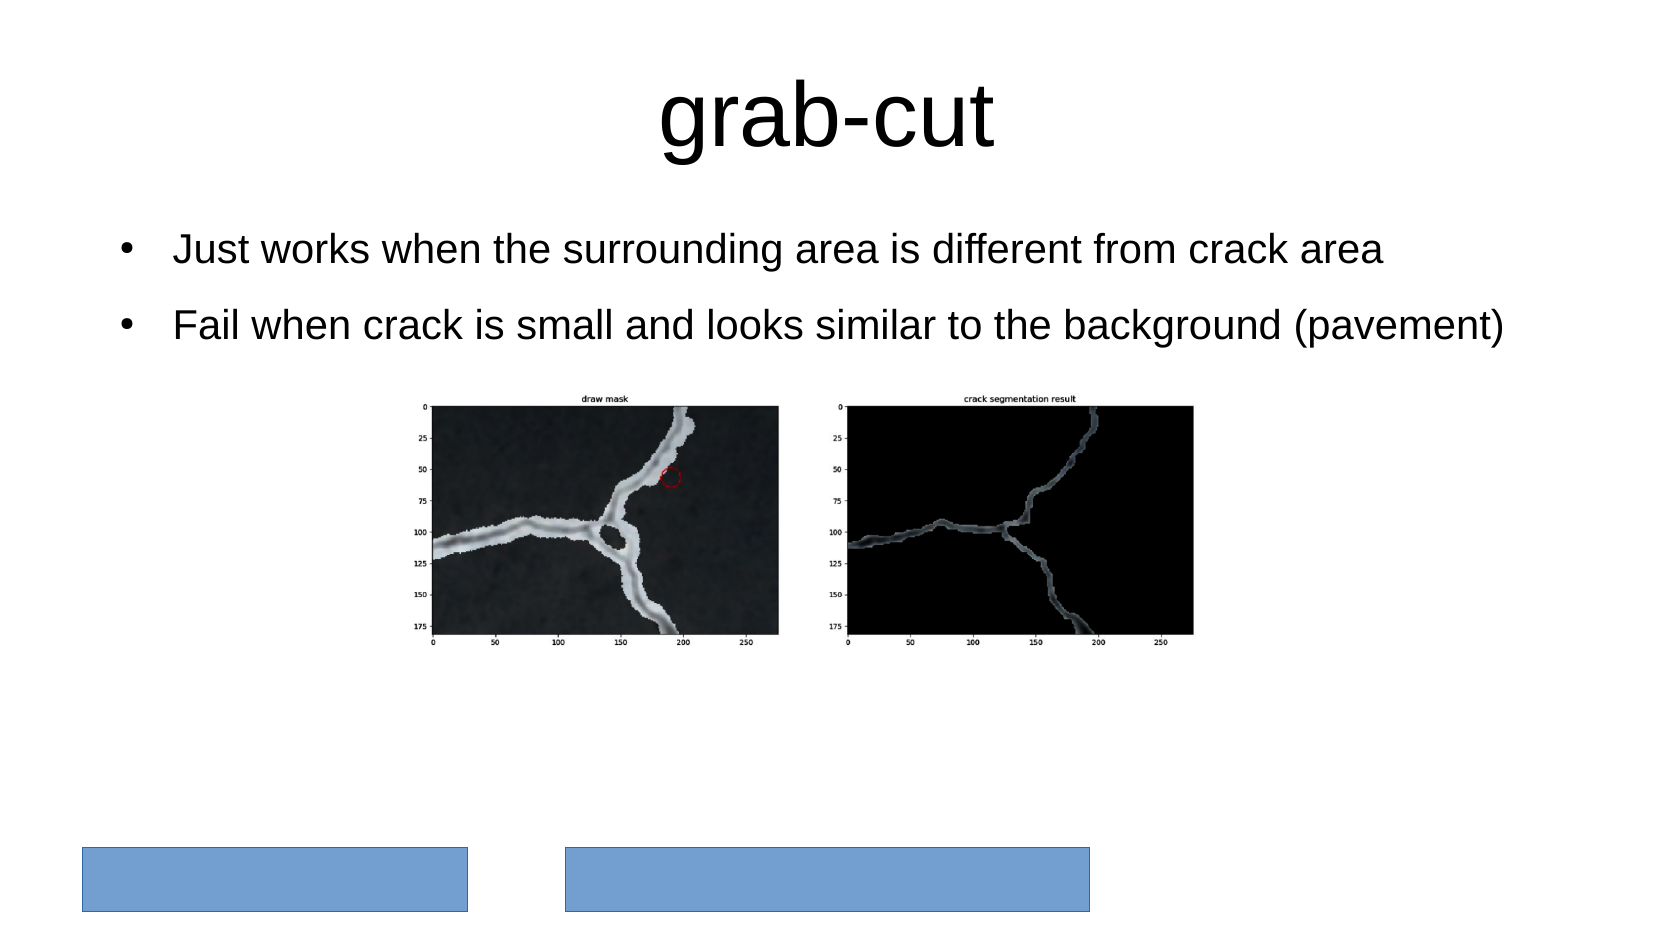

# grab-cut
Just works when the surrounding area is different from crack area
Fail when crack is small and looks similar to the background (pavement)